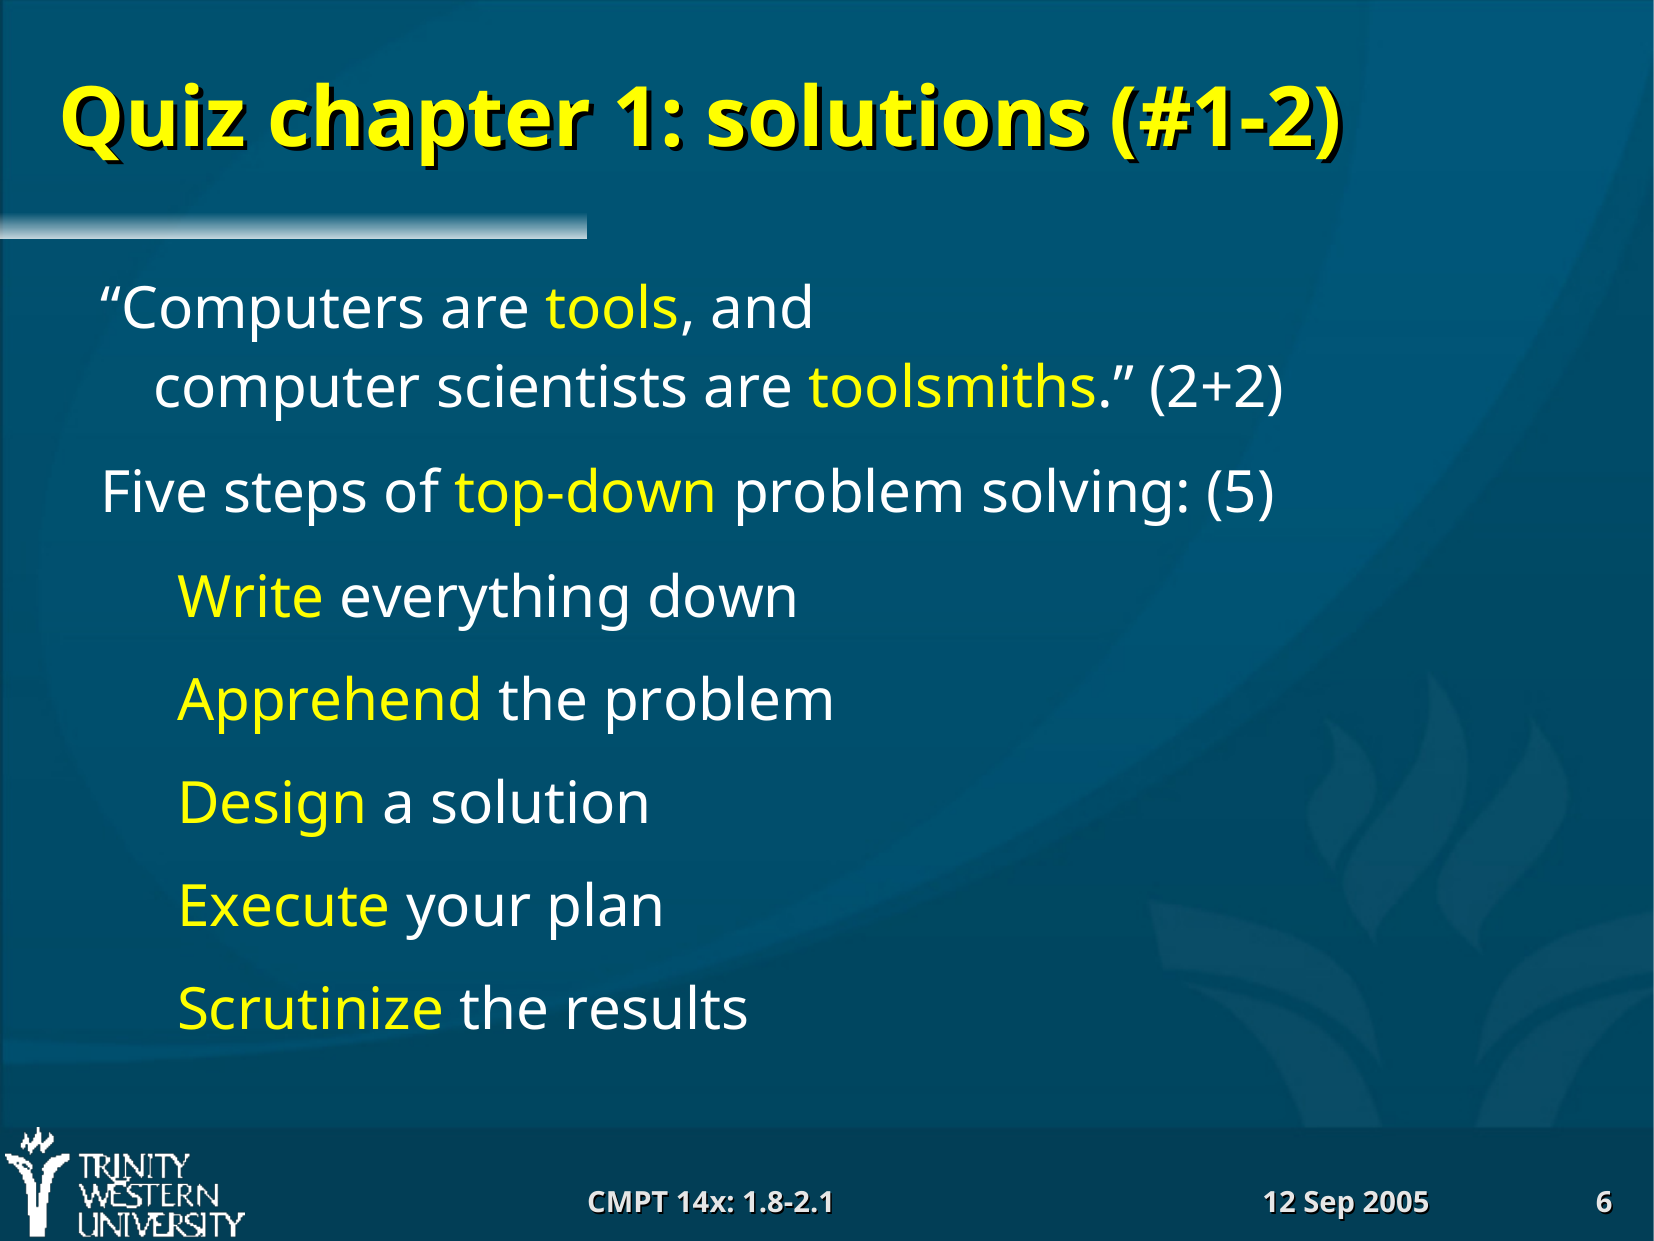

# Quiz chapter 1: solutions (#1-2)
“Computers are tools, and
computer scientists are toolsmiths.” (2+2)
Five steps of top-down problem solving: (5)
Write everything down
Apprehend the problem
Design a solution
Execute your plan
Scrutinize the results
CMPT 14x: 1.8-2.1
12 Sep 2005
6